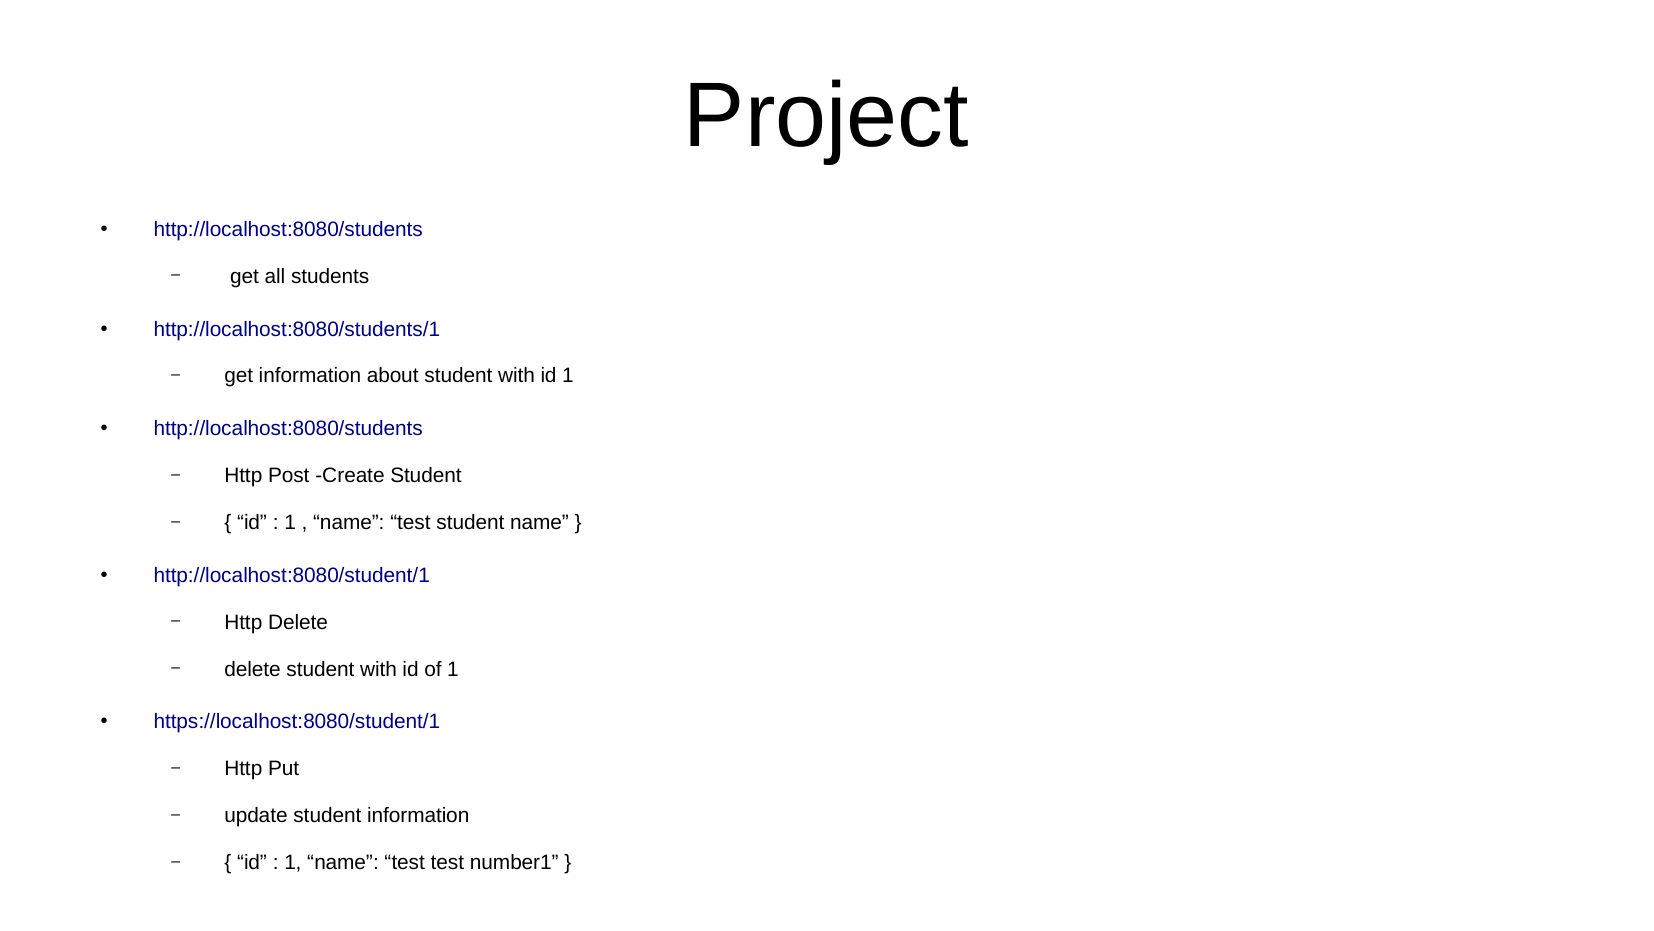

# Project
http://localhost:8080/students
 get all students
http://localhost:8080/students/1
get information about student with id 1
http://localhost:8080/students
Http Post -Create Student
{ “id” : 1 , “name”: “test student name” }
http://localhost:8080/student/1
Http Delete
delete student with id of 1
https://localhost:8080/student/1
Http Put
update student information
{ “id” : 1, “name”: “test test number1” }